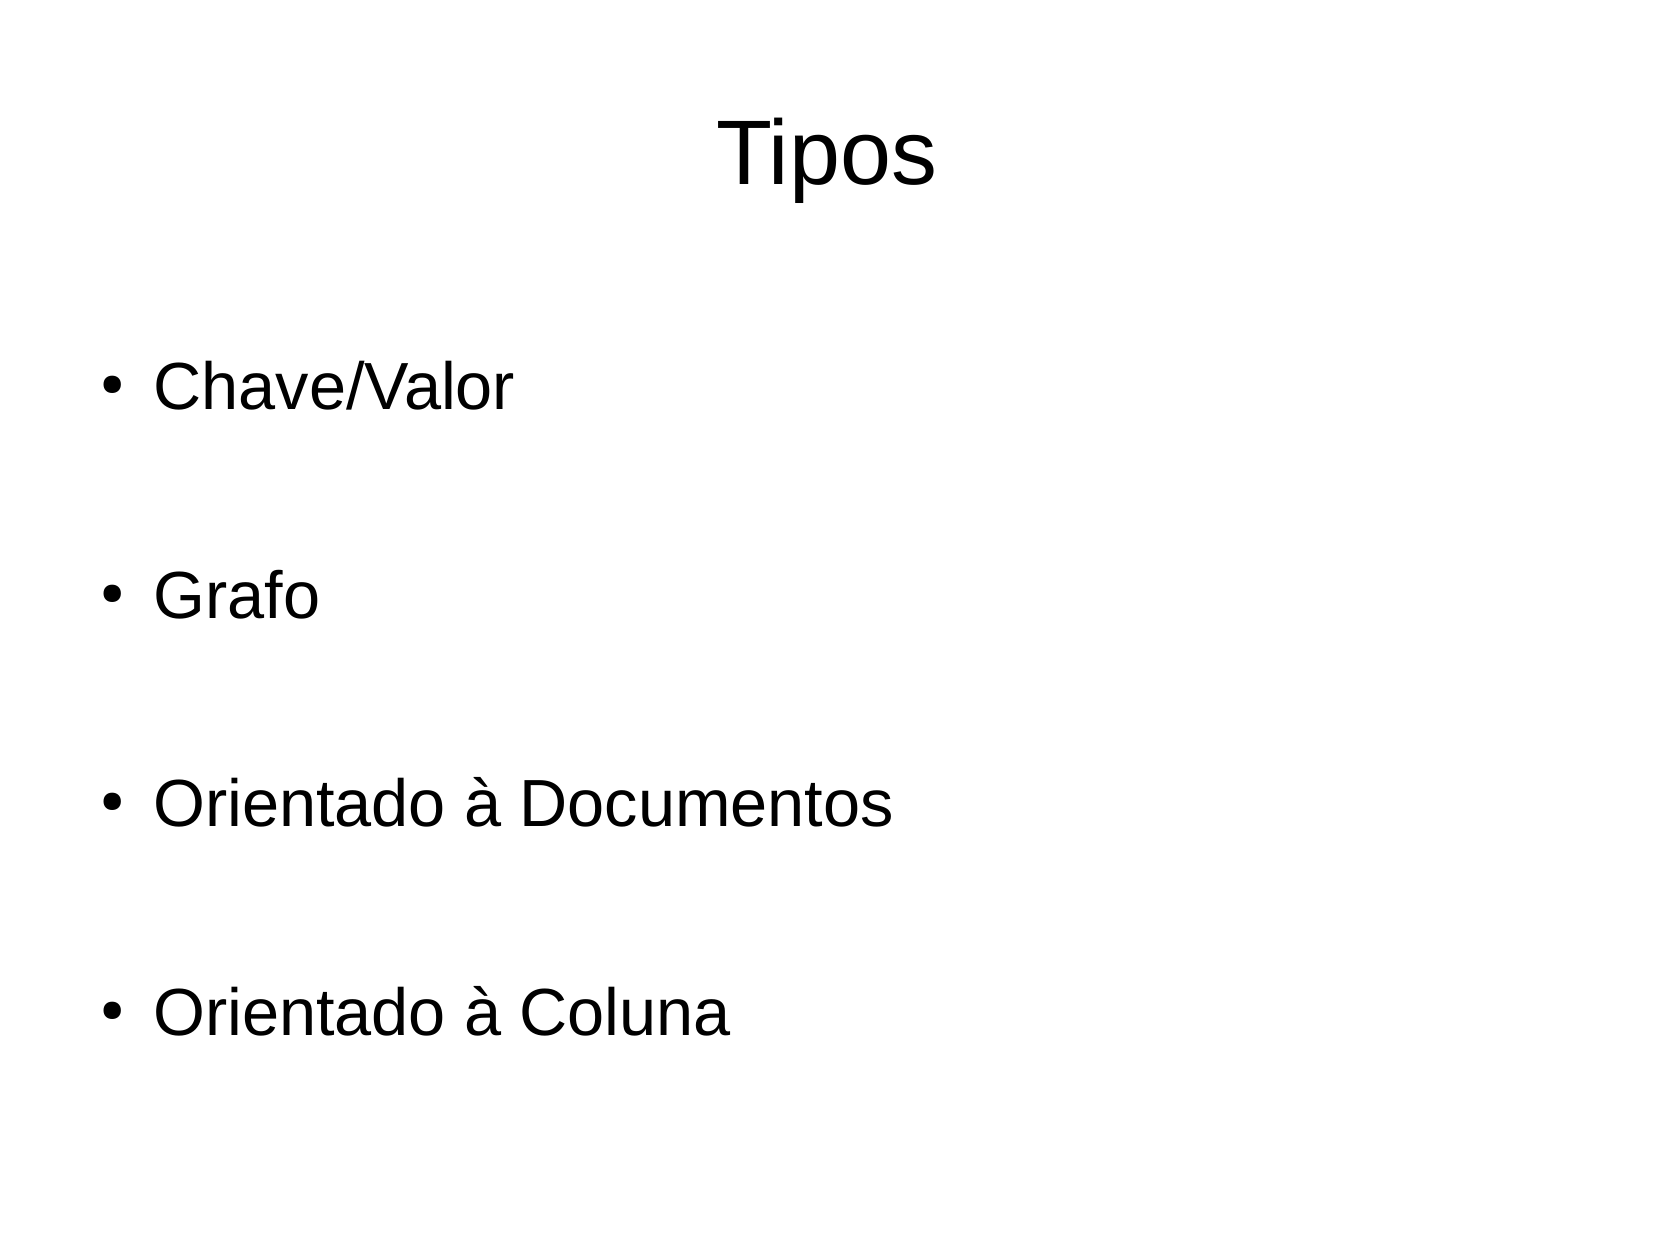

# Tipos
Chave/Valor
Grafo
Orientado à Documentos
Orientado à Coluna